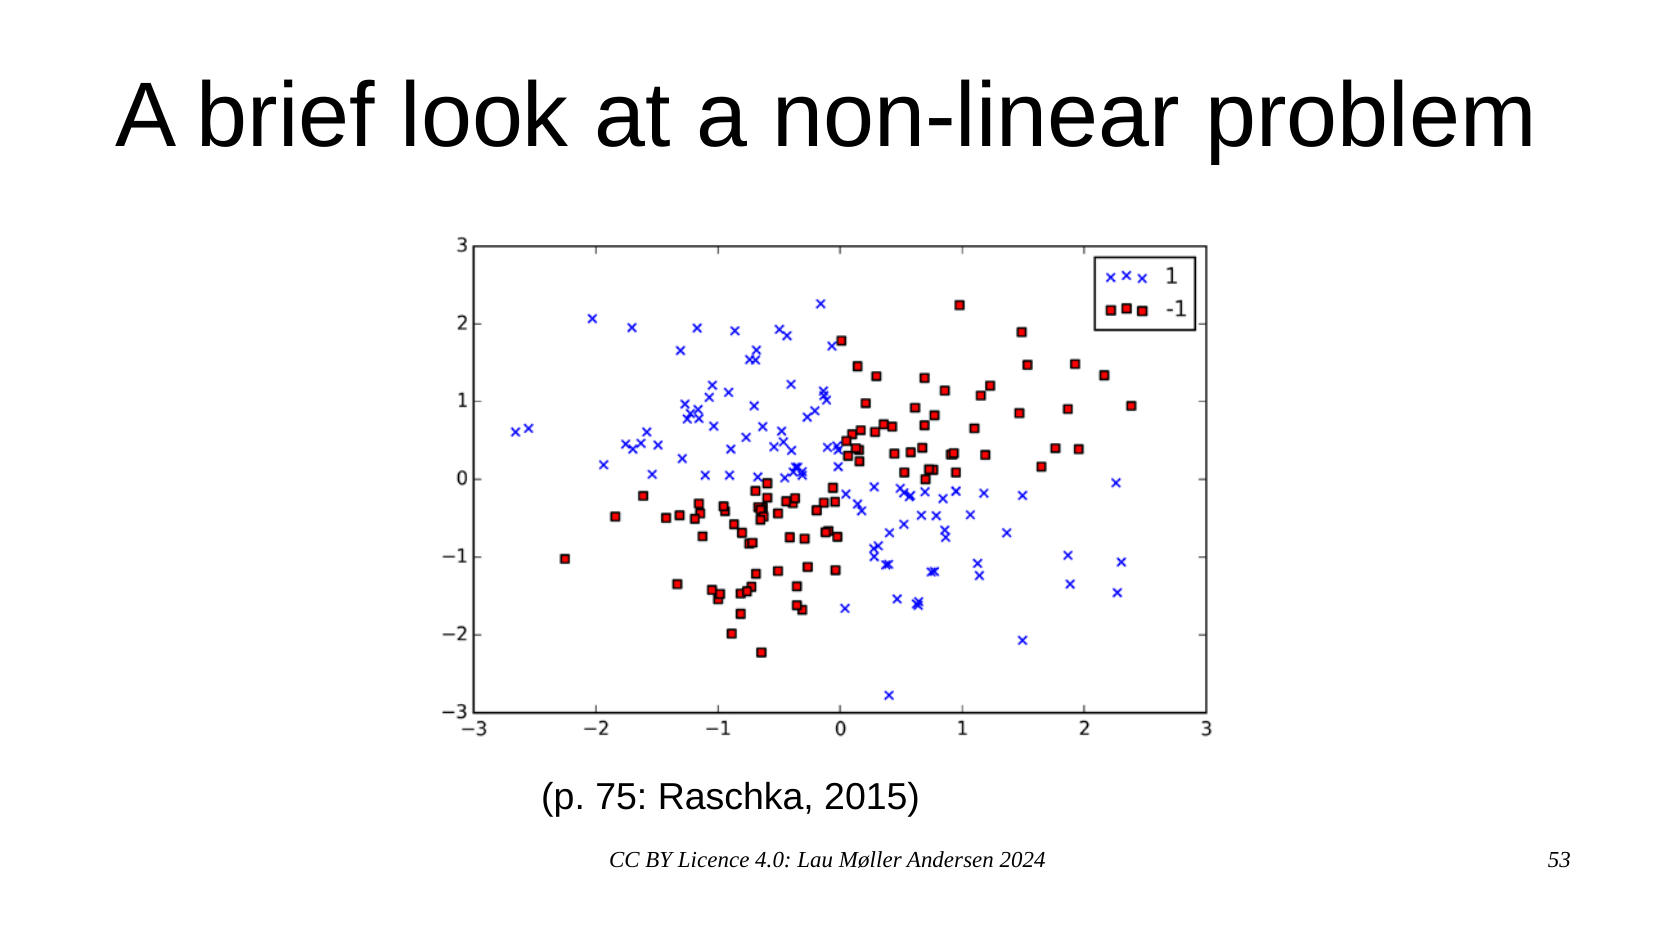

# A brief look at a non-linear problem
(p. 75: Raschka, 2015)
CC BY Licence 4.0: Lau Møller Andersen 2024
53